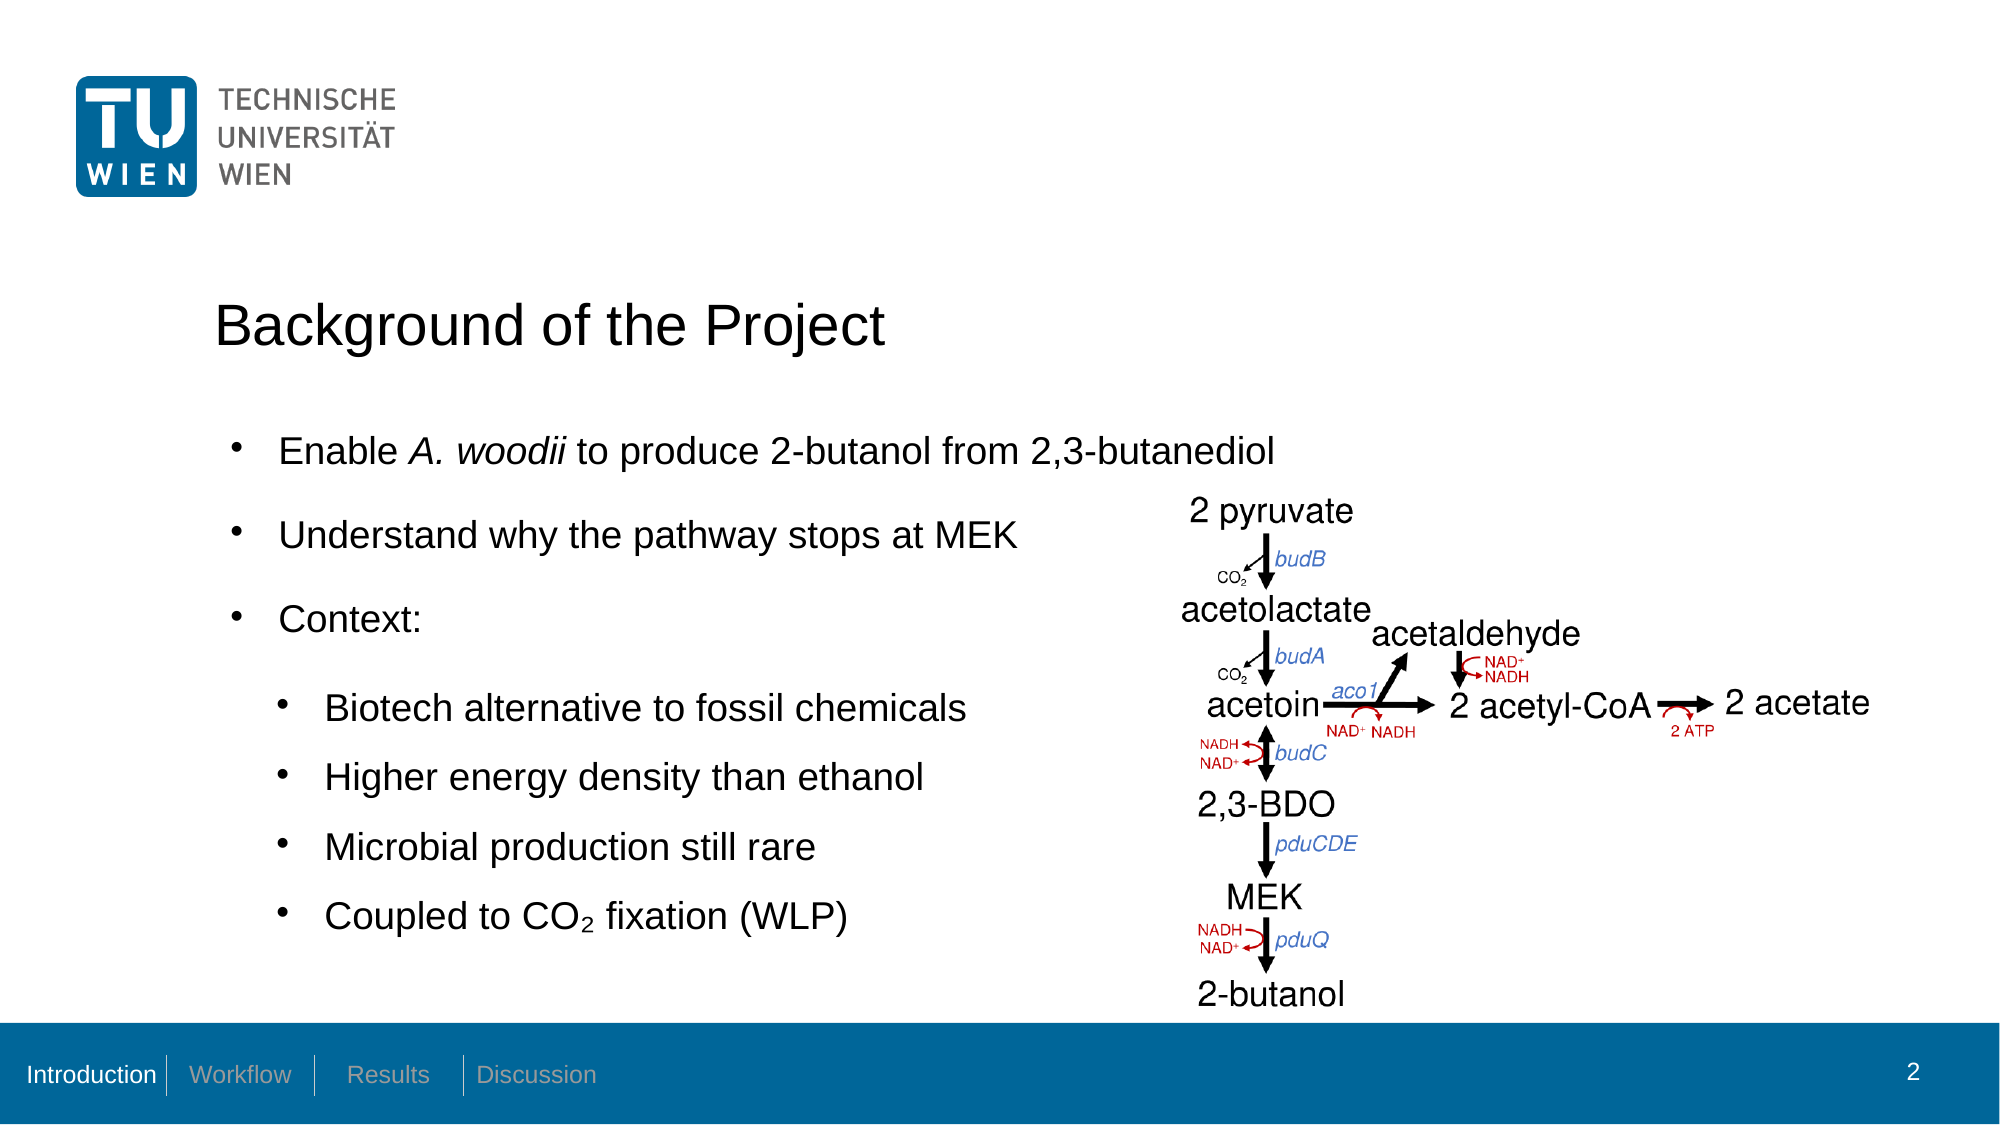

# Background of the Project
Enable A. woodii to produce 2-butanol from 2,3-butanediol
Understand why the pathway stops at MEK
Context:
Biotech alternative to fossil chemicals
Higher energy density than ethanol
Microbial production still rare
Coupled to CO₂ fixation (WLP)
2
| Introduction | Workflow | Results | Discussion |
| --- | --- | --- | --- |